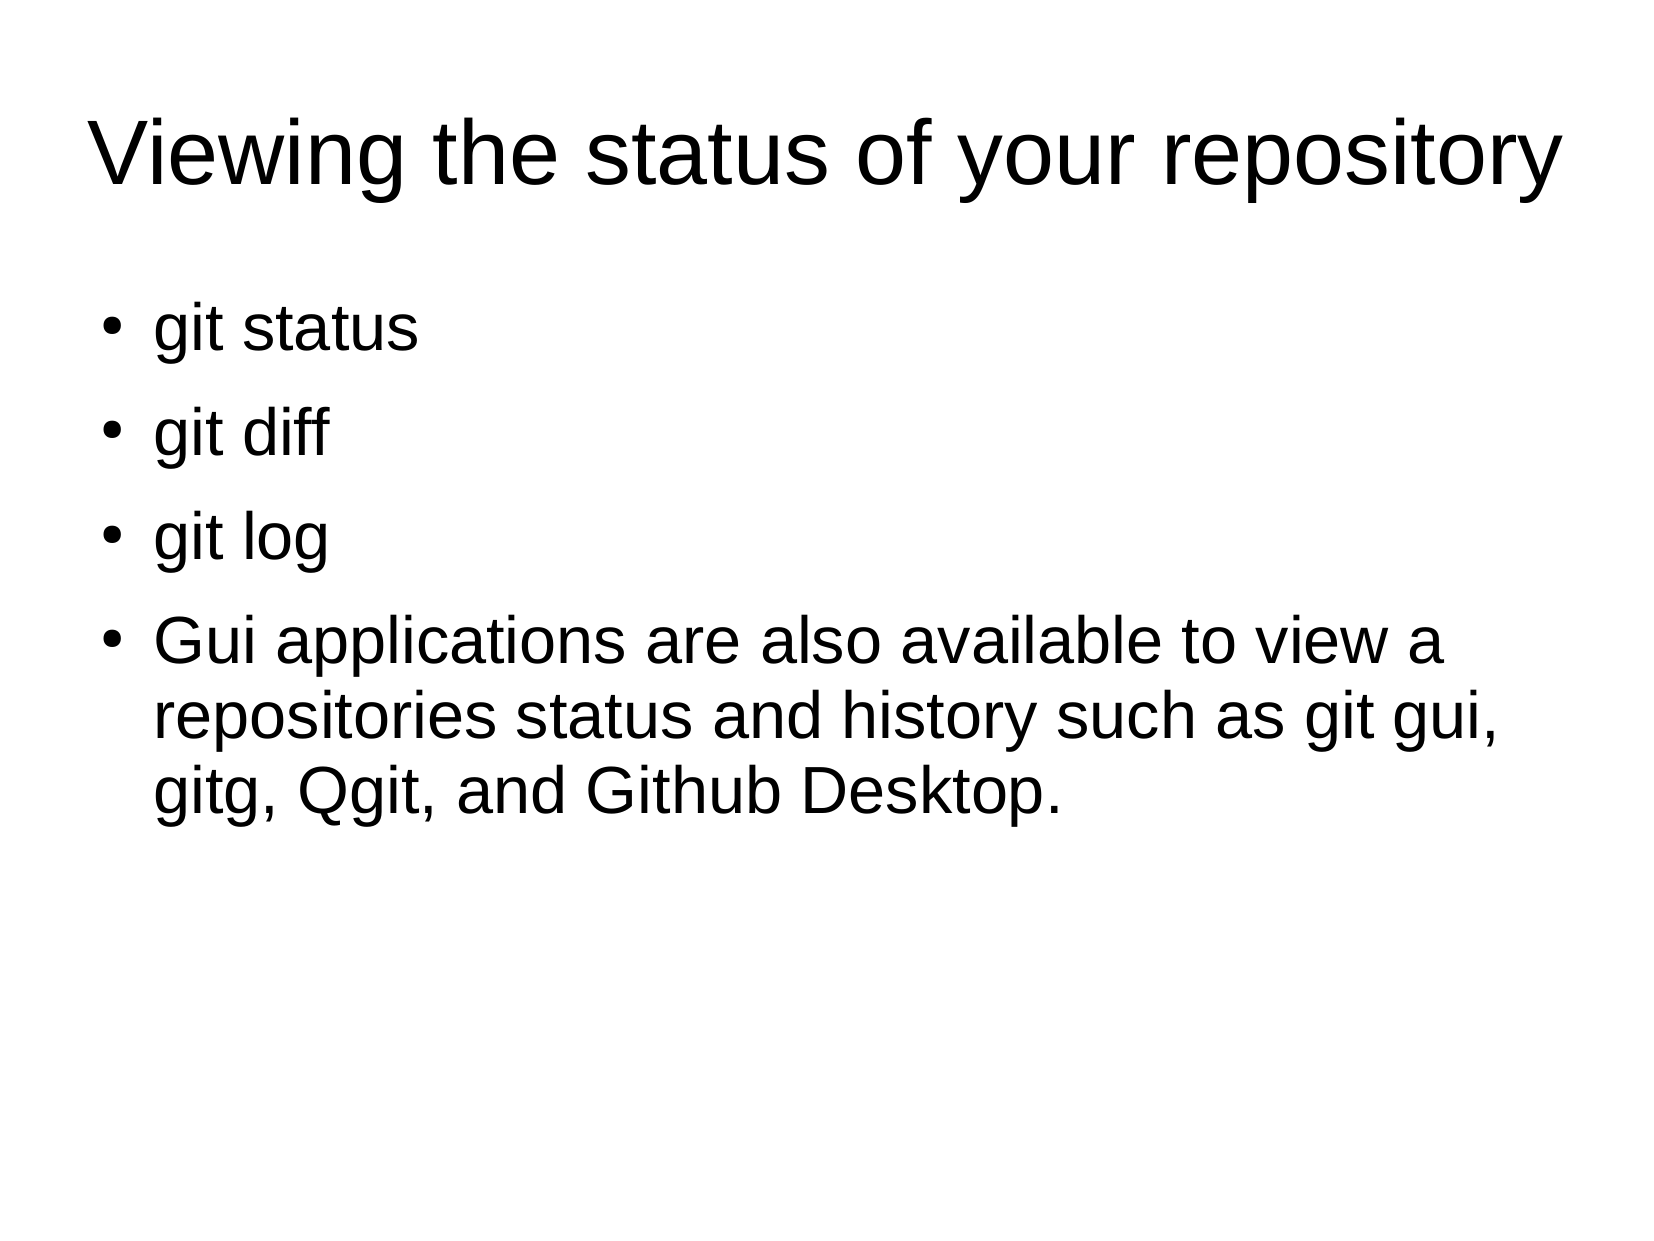

# Viewing the status of your repository
git status
git diff
git log
Gui applications are also available to view a repositories status and history such as git gui, gitg, Qgit, and Github Desktop.